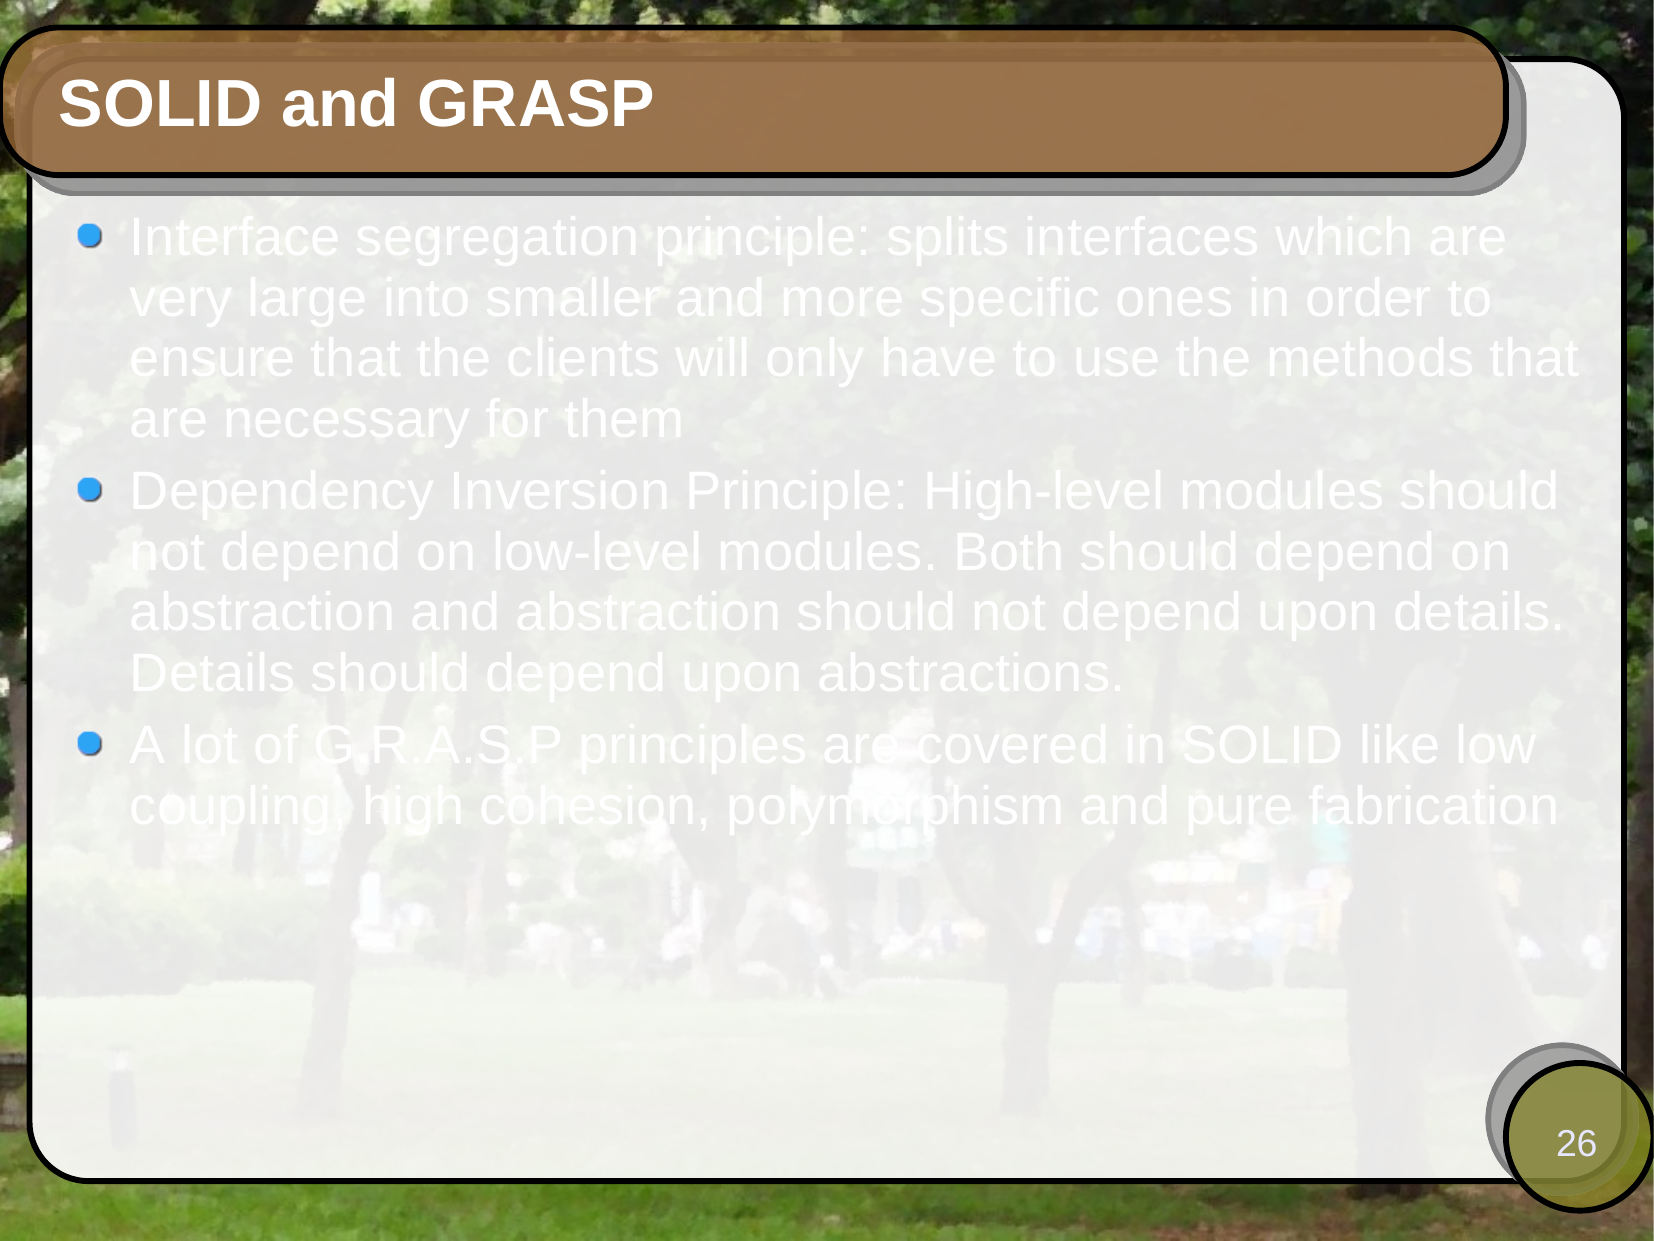

# SOLID and GRASP
Interface segregation principle: splits interfaces which are very large into smaller and more specific ones in order to ensure that the clients will only have to use the methods that are necessary for them
Dependency Inversion Principle: High-level modules should not depend on low-level modules. Both should depend on abstraction and abstraction should not depend upon details. Details should depend upon abstractions.
A lot of G.R.A.S.P principles are covered in SOLID like low coupling, high cohesion, polymorphism and pure fabrication
26